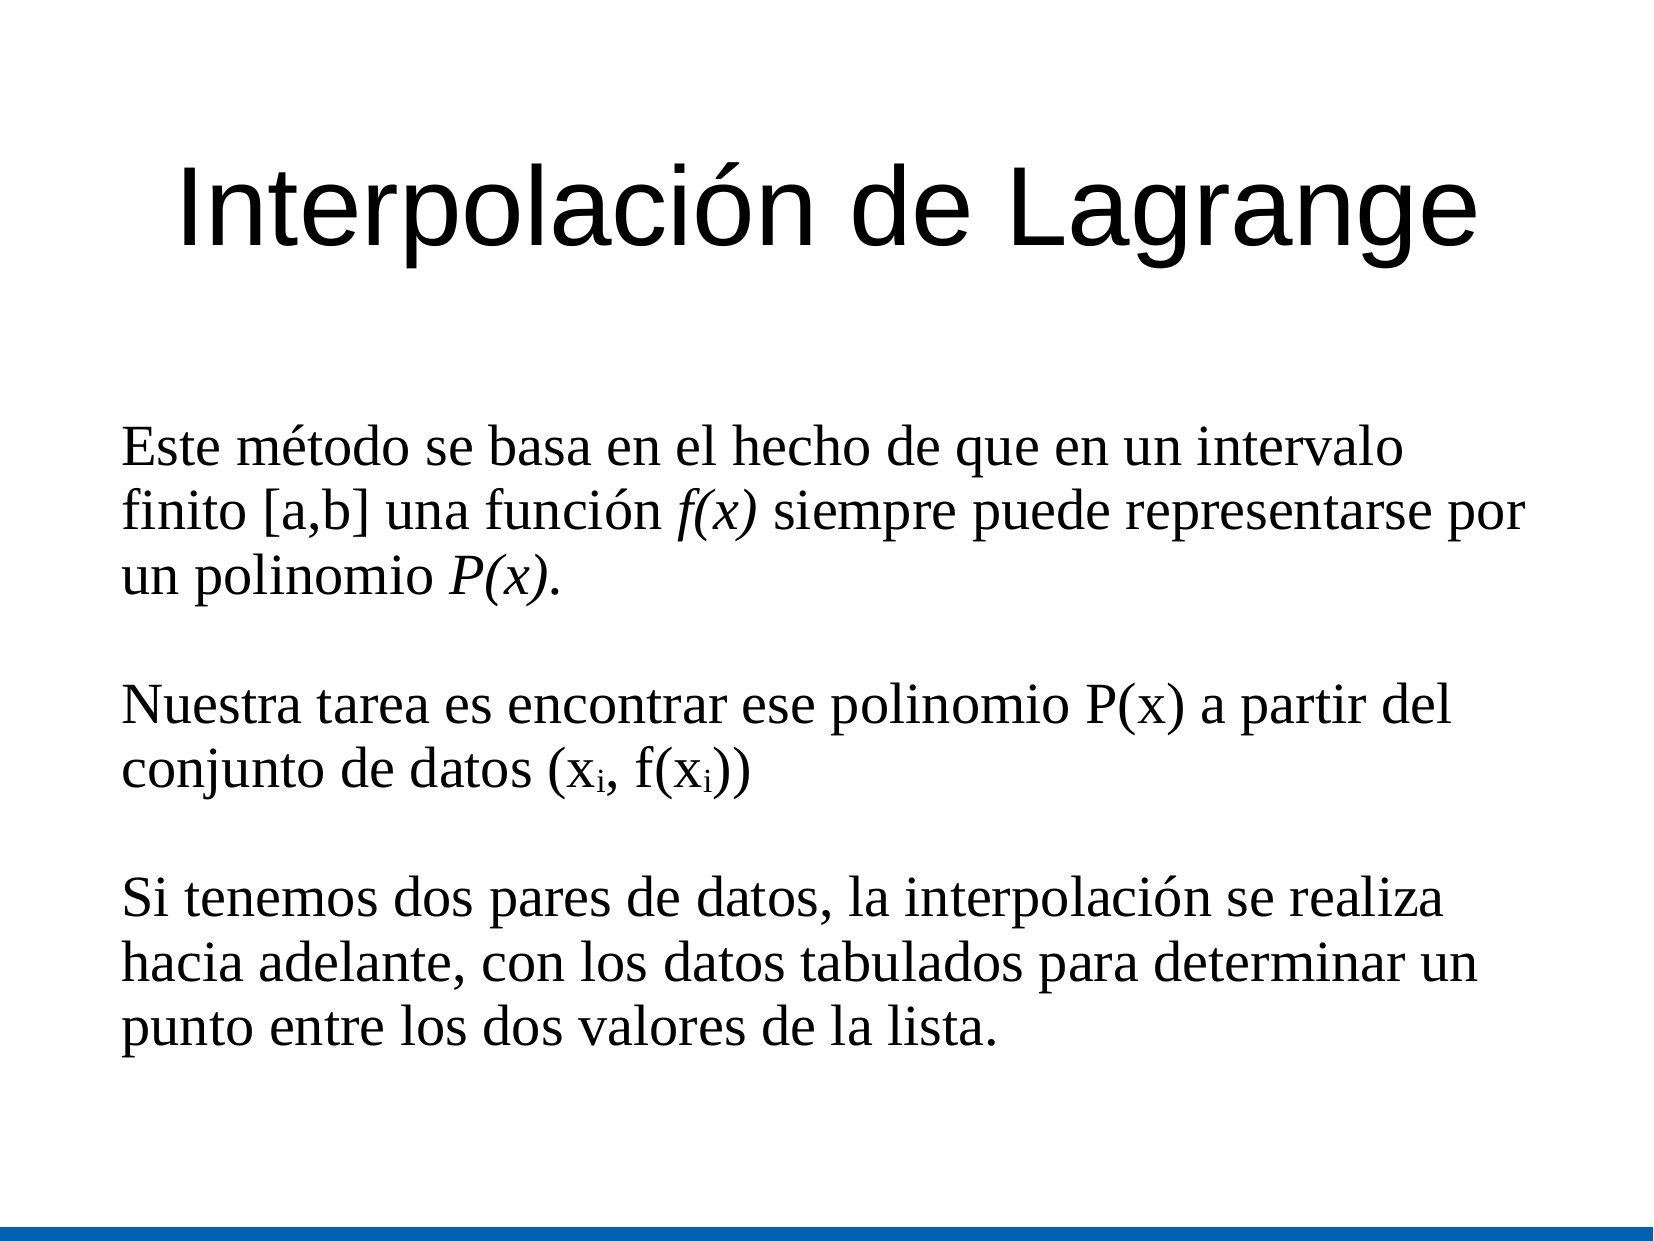

# Interpolación de Lagrange
Este método se basa en el hecho de que en un intervalo finito [a,b] una función f(x) siempre puede representarse por un polinomio P(x).
Nuestra tarea es encontrar ese polinomio P(x) a partir del conjunto de datos (xi, f(xi))
Si tenemos dos pares de datos, la interpolación se realiza hacia adelante, con los datos tabulados para determinar un punto entre los dos valores de la lista.